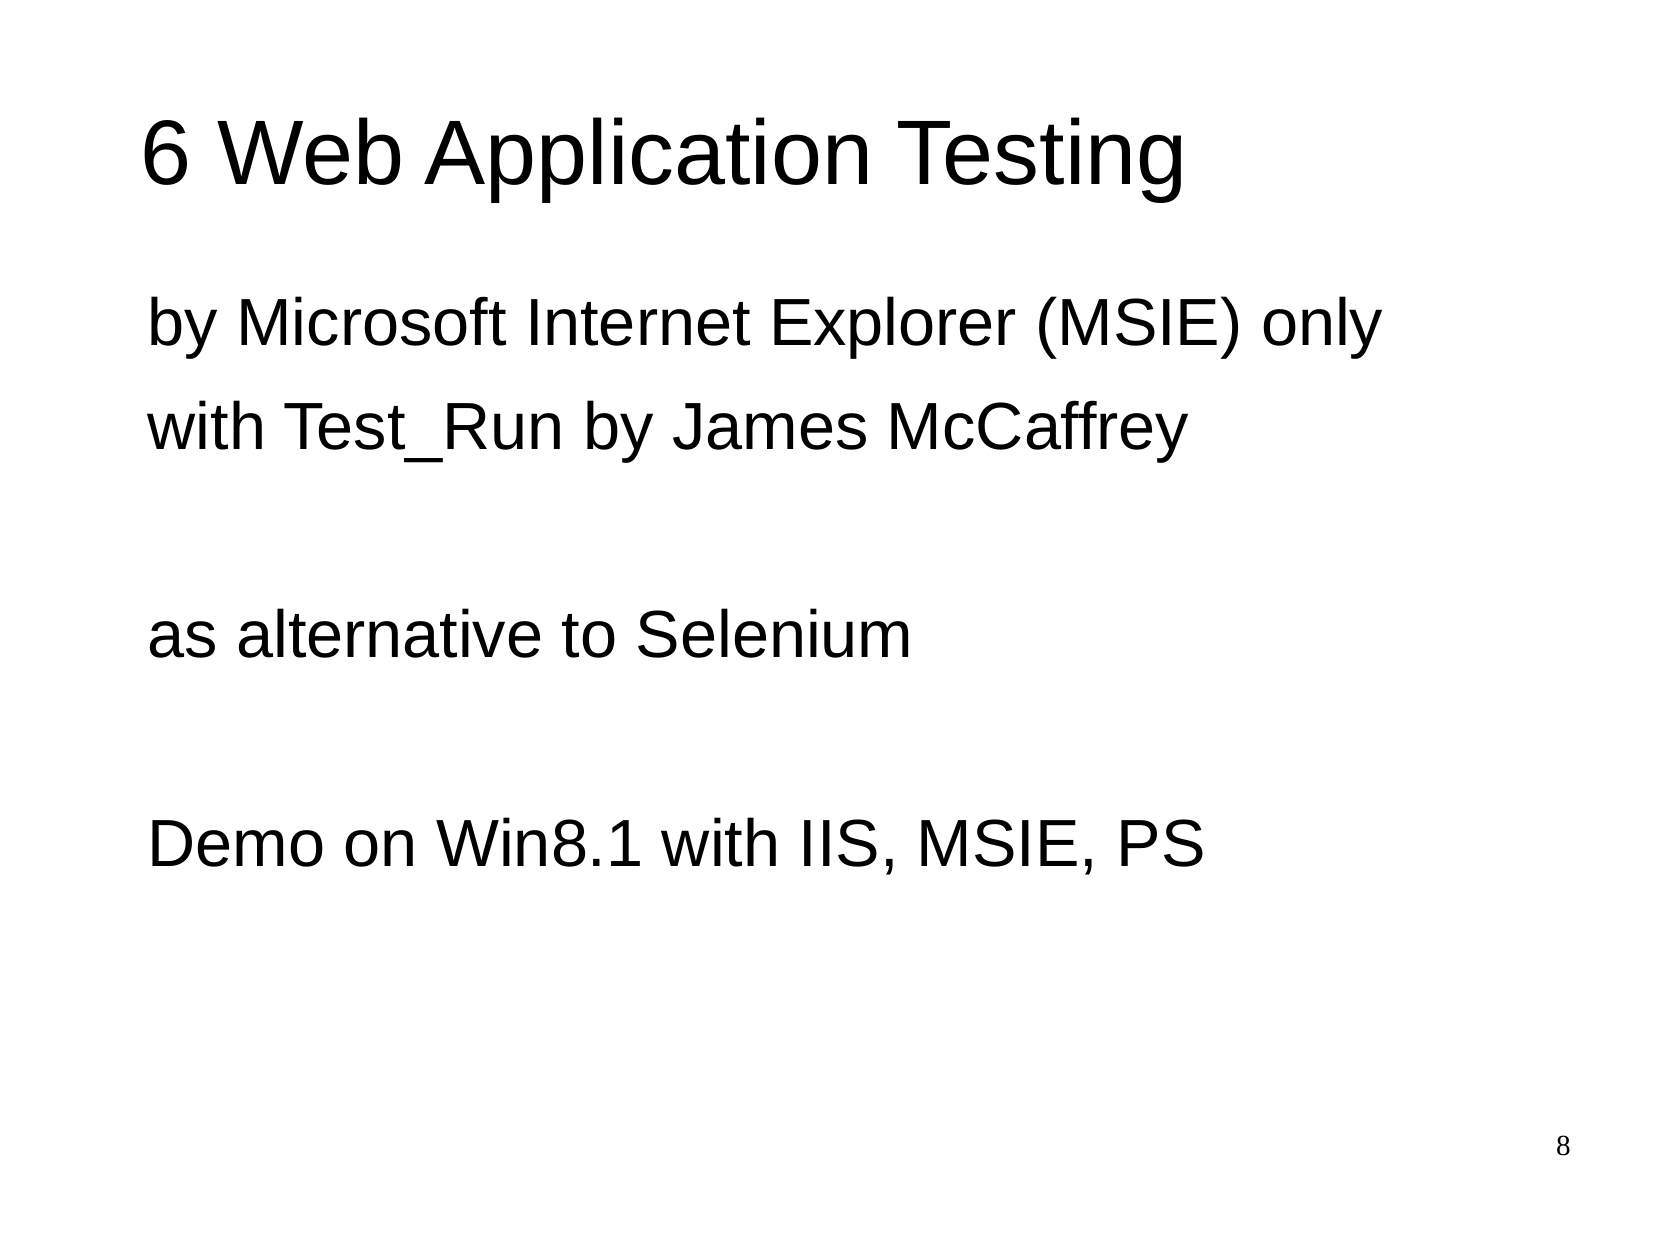

# 6 Web Application Testing
by Microsoft Internet Explorer (MSIE) only
with Test_Run by James McCaffrey
as alternative to Selenium
Demo on Win8.1 with IIS, MSIE, PS
8